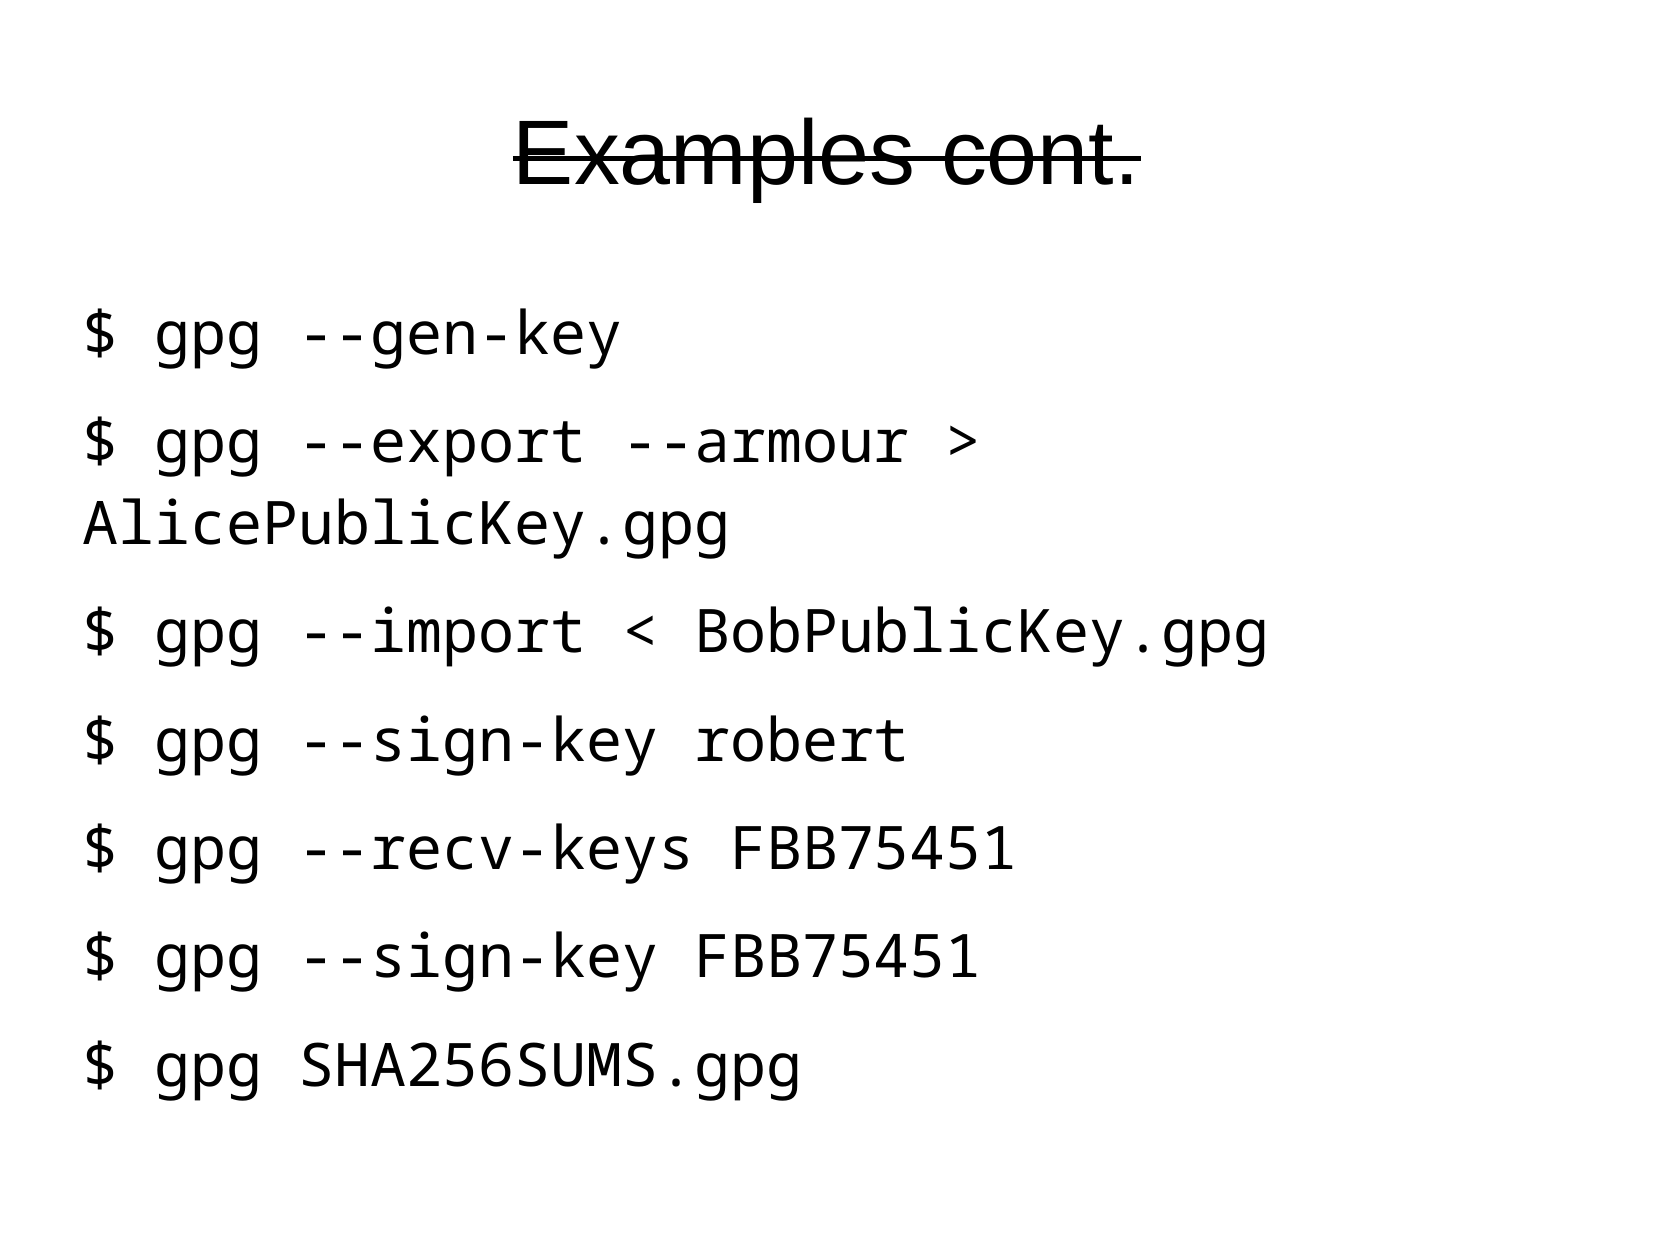

# Examples cont.
$ gpg --gen-key
$ gpg --export --armour > AlicePublicKey.gpg
$ gpg --import < BobPublicKey.gpg
$ gpg --sign-key robert
$ gpg --recv-keys FBB75451
$ gpg --sign-key FBB75451
$ gpg SHA256SUMS.gpg